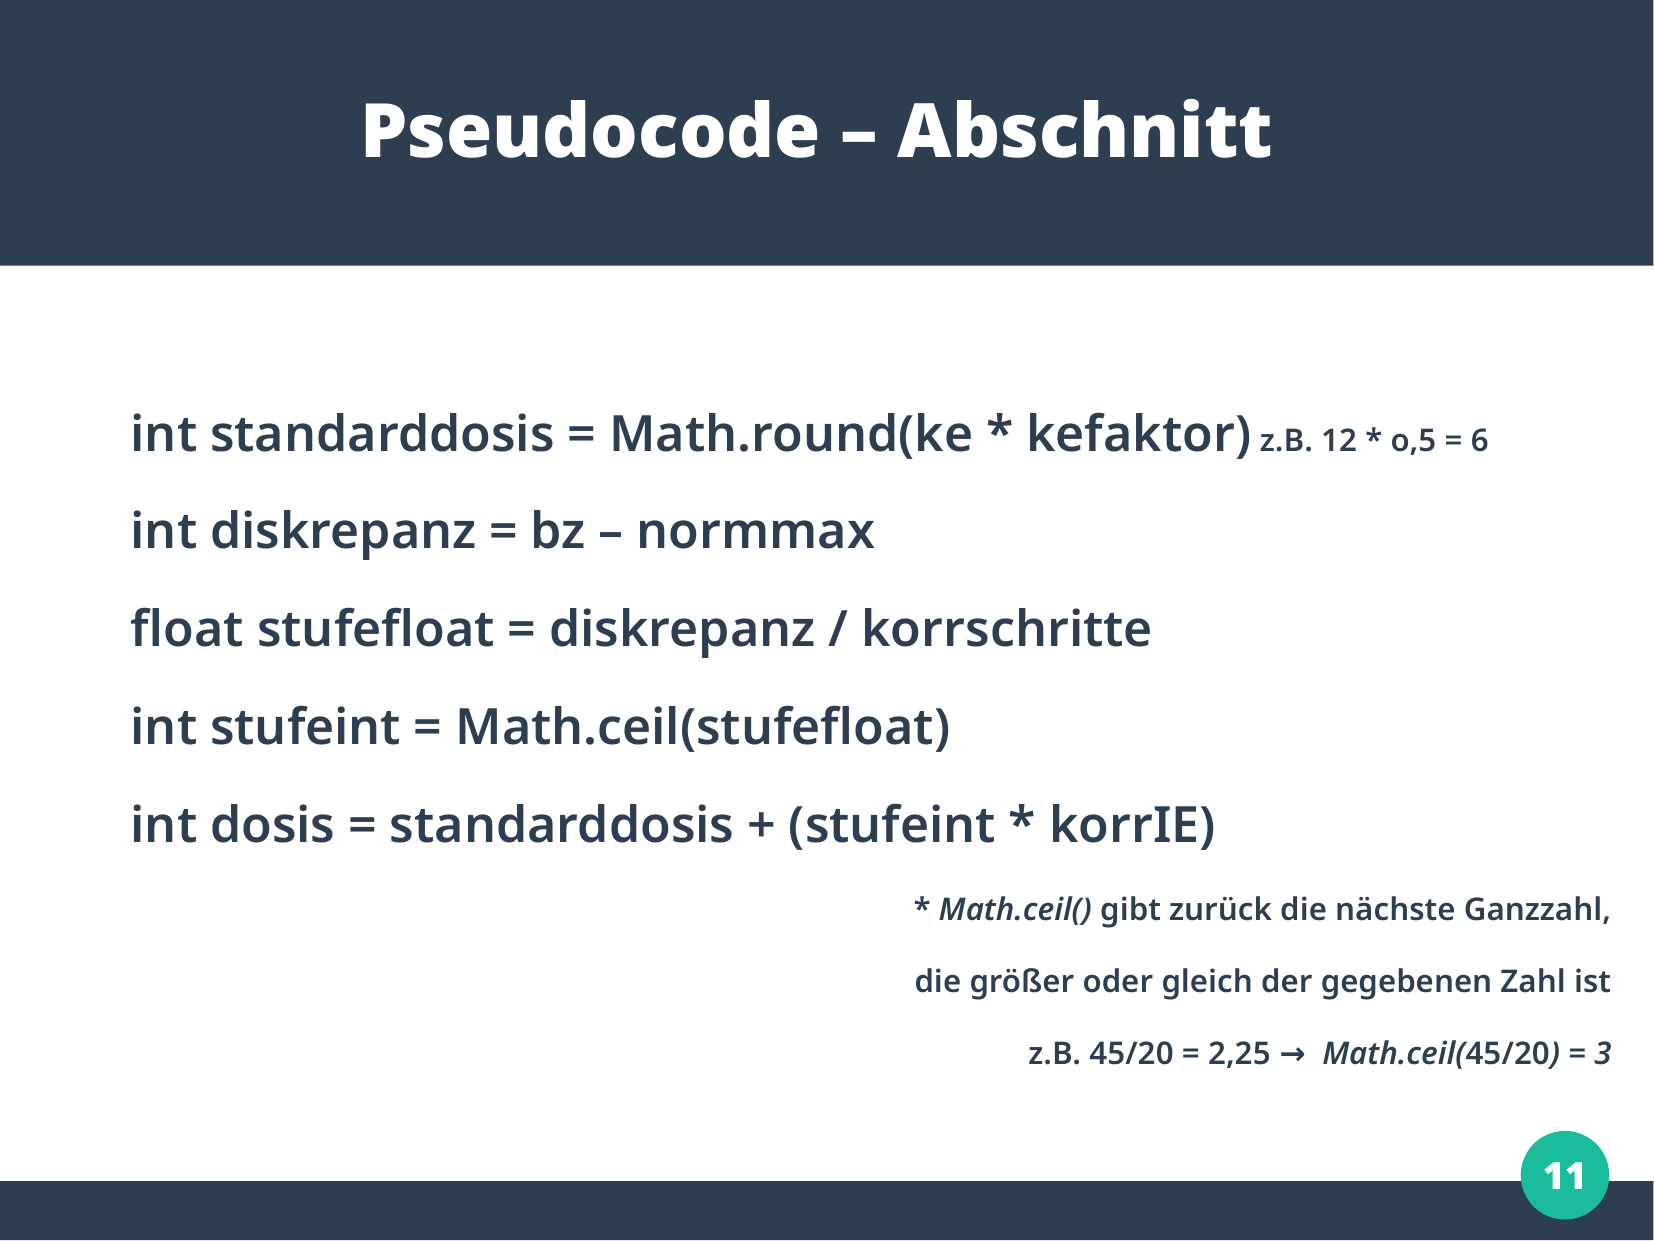

# Pseudocode – Abschnitt
int standarddosis = Math.round(ke * kefaktor) z.B. 12 * o,5 = 6
int diskrepanz = bz – normmax
float stufefloat = diskrepanz / korrschritte
int stufeint = Math.ceil(stufefloat)
int dosis = standarddosis + (stufeint * korrIE)
* Math.ceil() gibt zurück die nächste Ganzzahl,
die größer oder gleich der gegebenen Zahl ist
z.B. 45/20 = 2,25 → Math.ceil(45/20) = 3
11